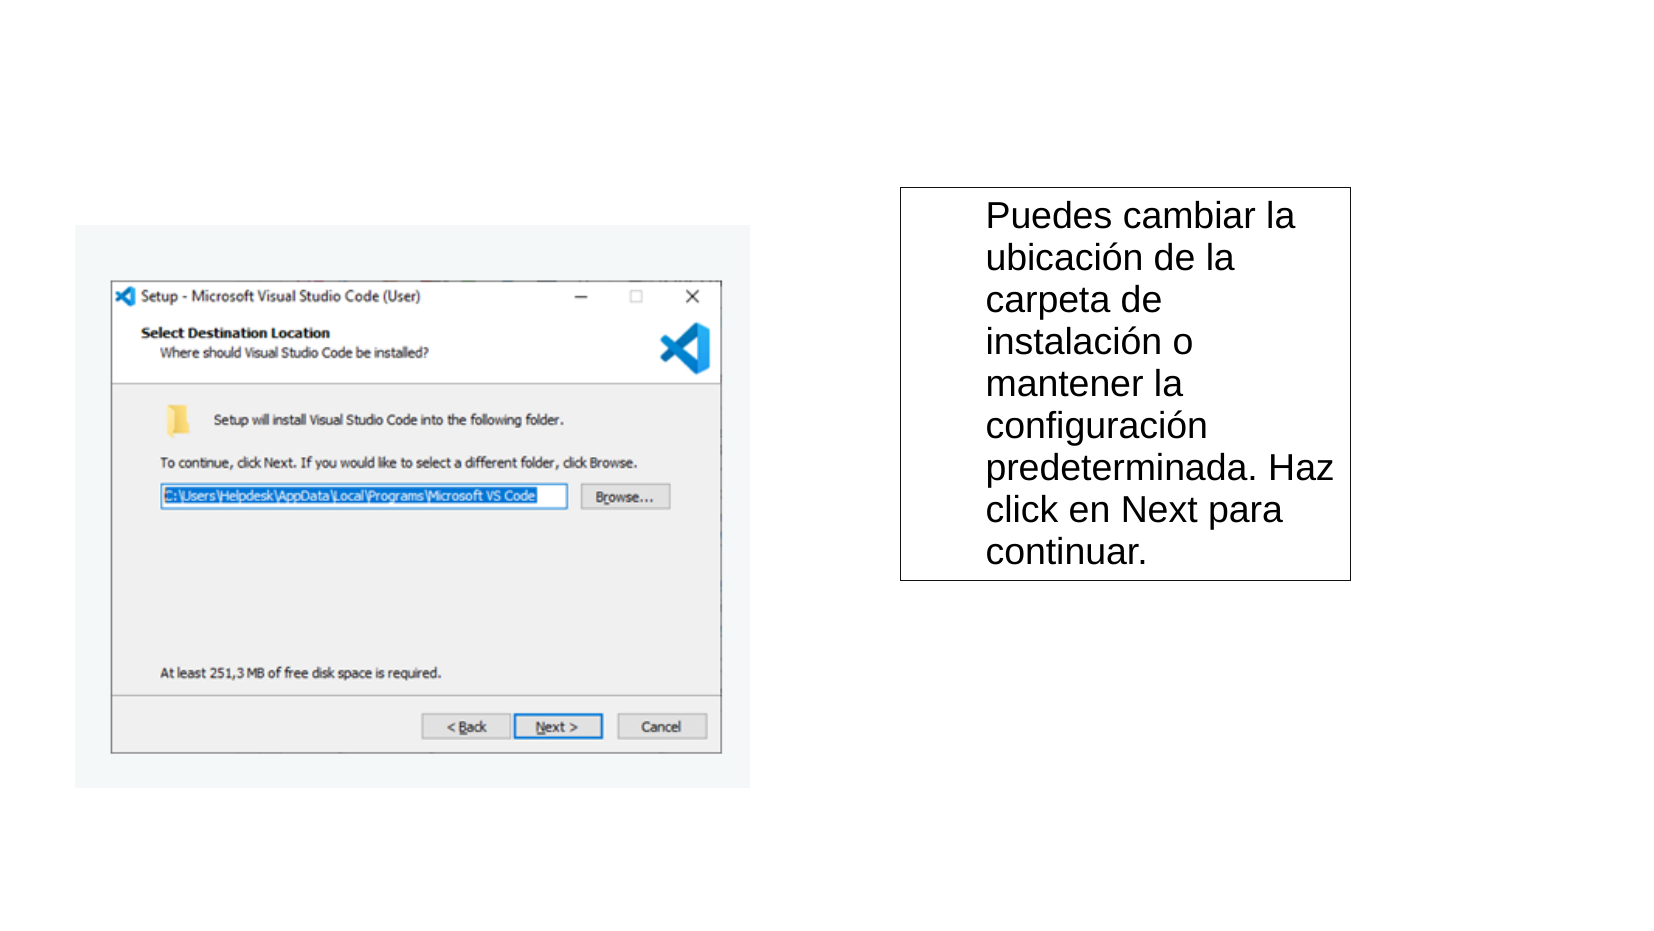

#
Puedes cambiar la ubicación de la carpeta de instalación o mantener la configuración predeterminada. Haz click en Next para continuar.